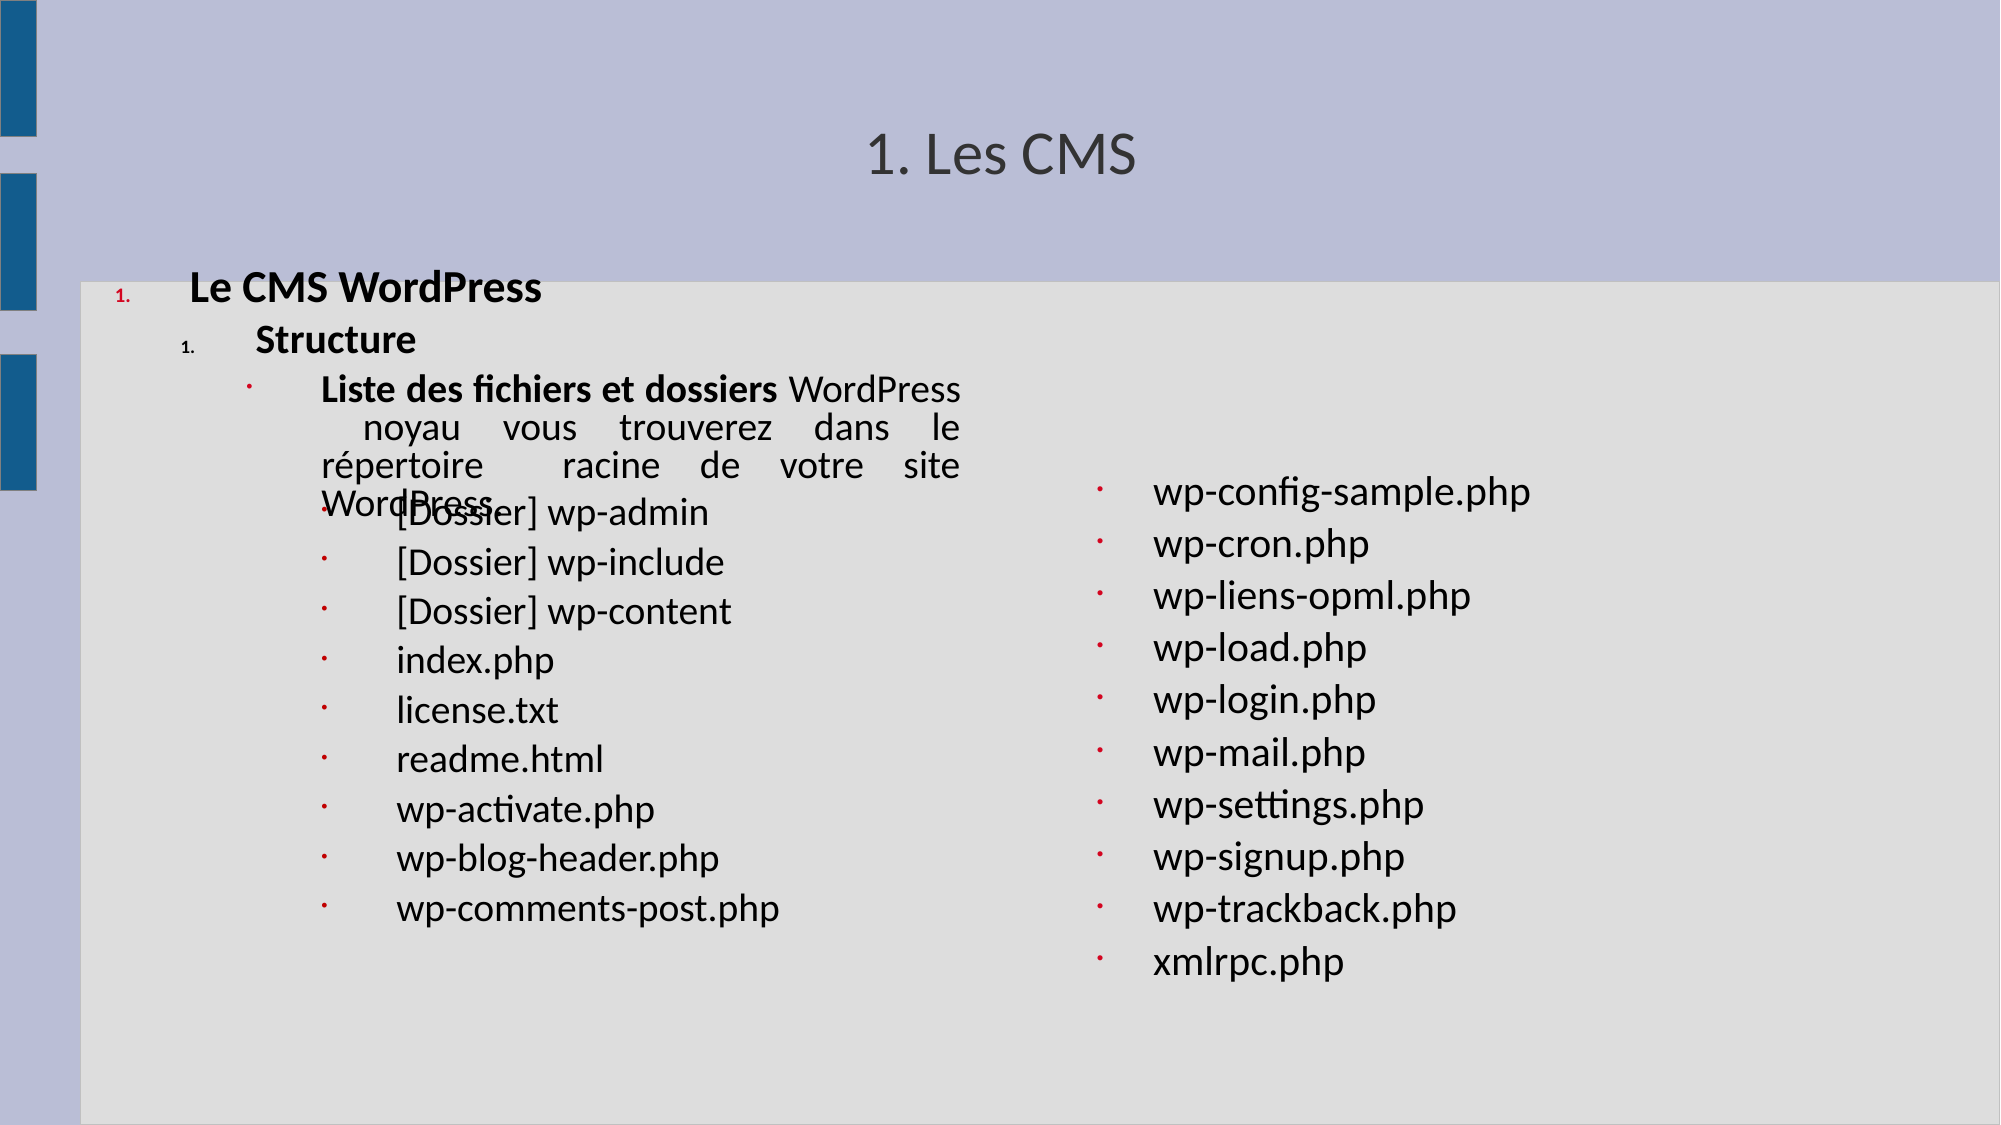

# 1. Les CMS
Le CMS WordPress
Structure
Liste des fichiers et dossiers WordPress noyau vous trouverez dans le répertoire racine de votre site WordPress.
wp-config-sample.php
wp-cron.php
wp-liens-opml.php
wp-load.php
wp-login.php
wp-mail.php
wp-settings.php
wp-signup.php
wp-trackback.php
xmlrpc.php
[Dossier] wp-admin
[Dossier] wp-include
[Dossier] wp-content
index.php
license.txt
readme.html
wp-activate.php
wp-blog-header.php
wp-comments-post.php